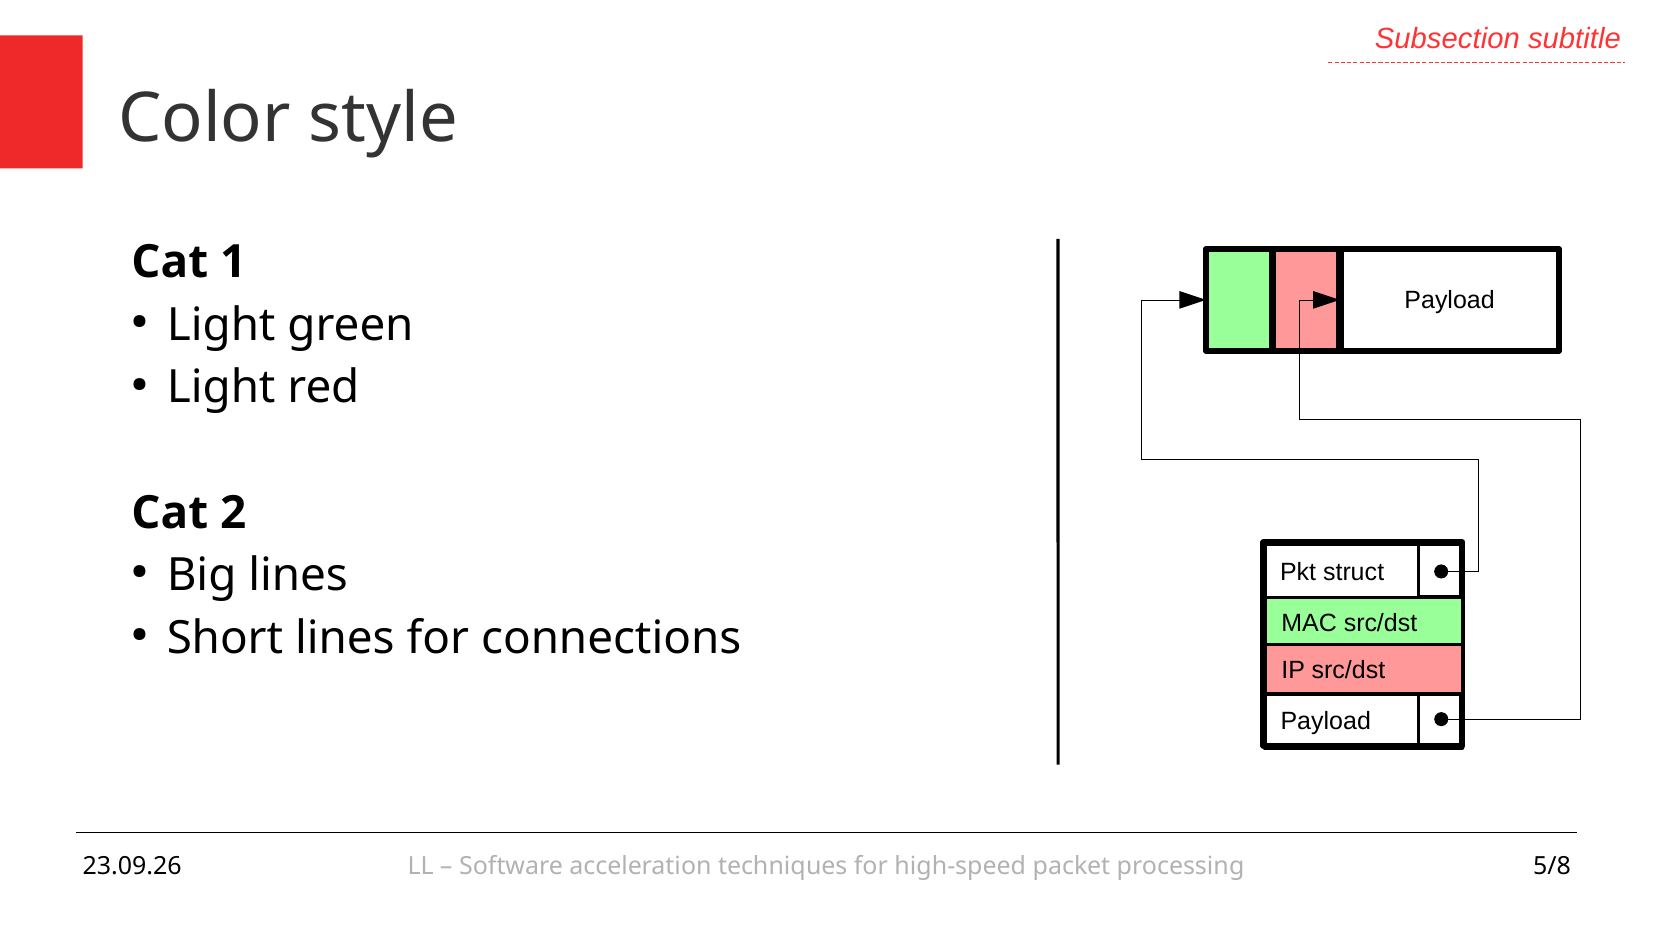

Subsection subtitle
# Color style
Cat 1
Light green
Light red
Cat 2
Big lines
Short lines for connections
Payload
Pkt struct
MAC src/dst
IP src/dst
Payload